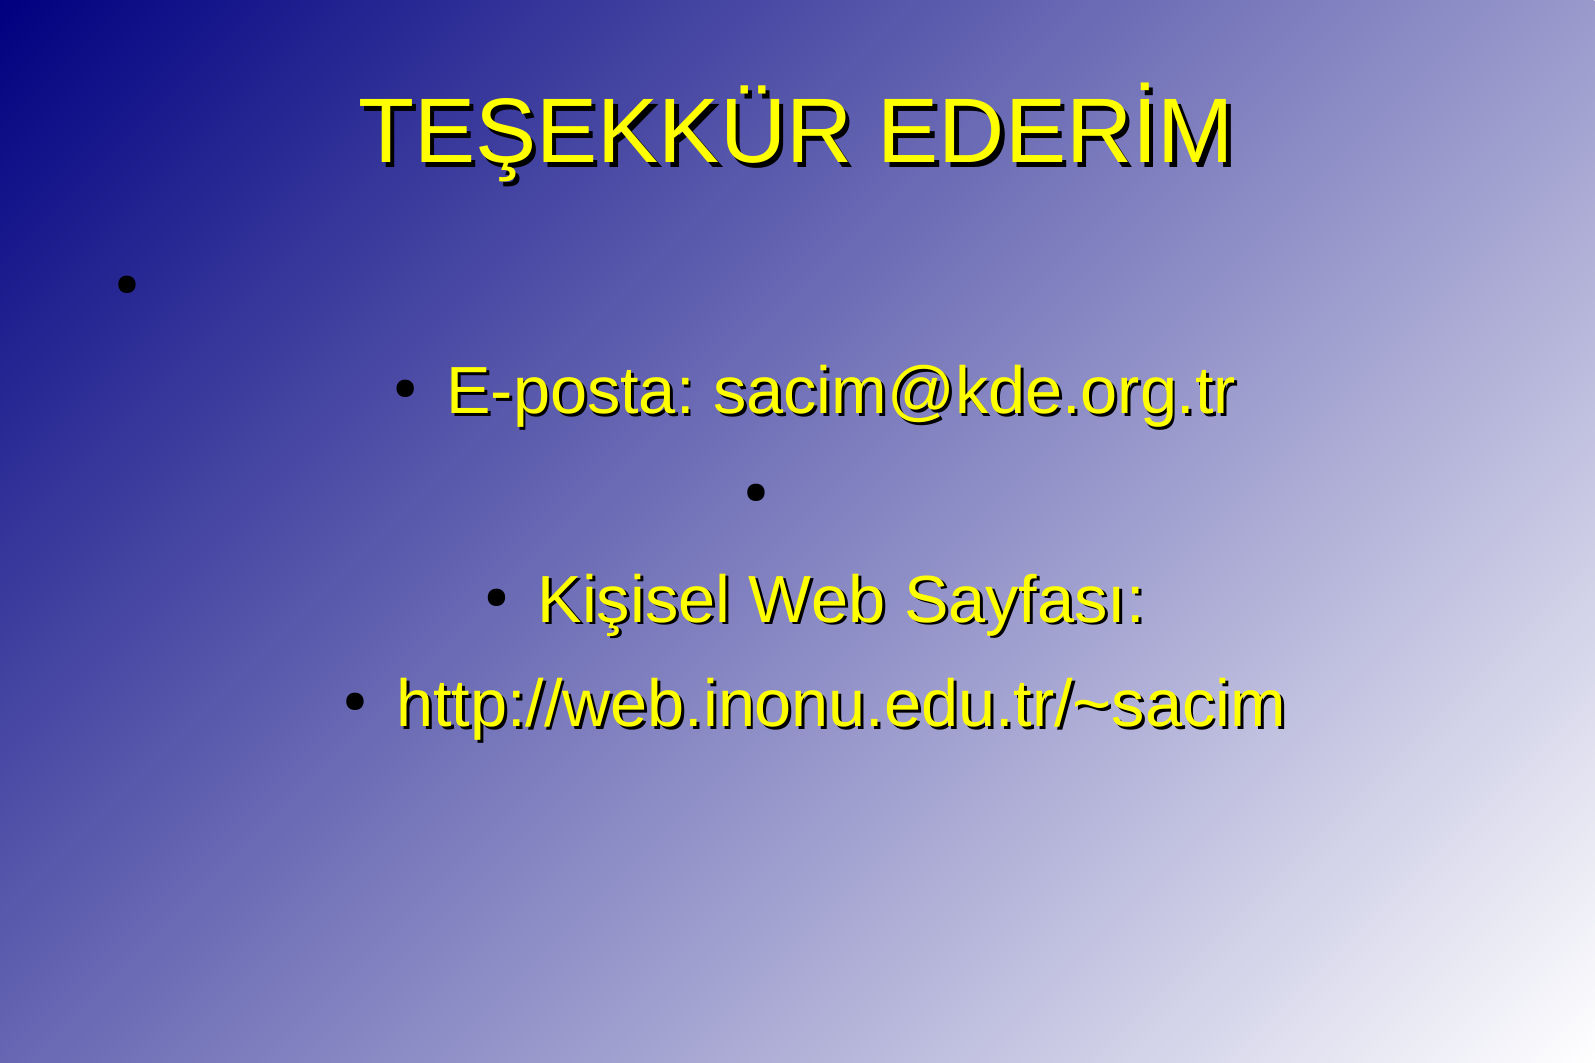

# TEŞEKKÜR EDERİM
E-posta: sacim@kde.org.tr
Kişisel Web Sayfası:
http://web.inonu.edu.tr/~sacim